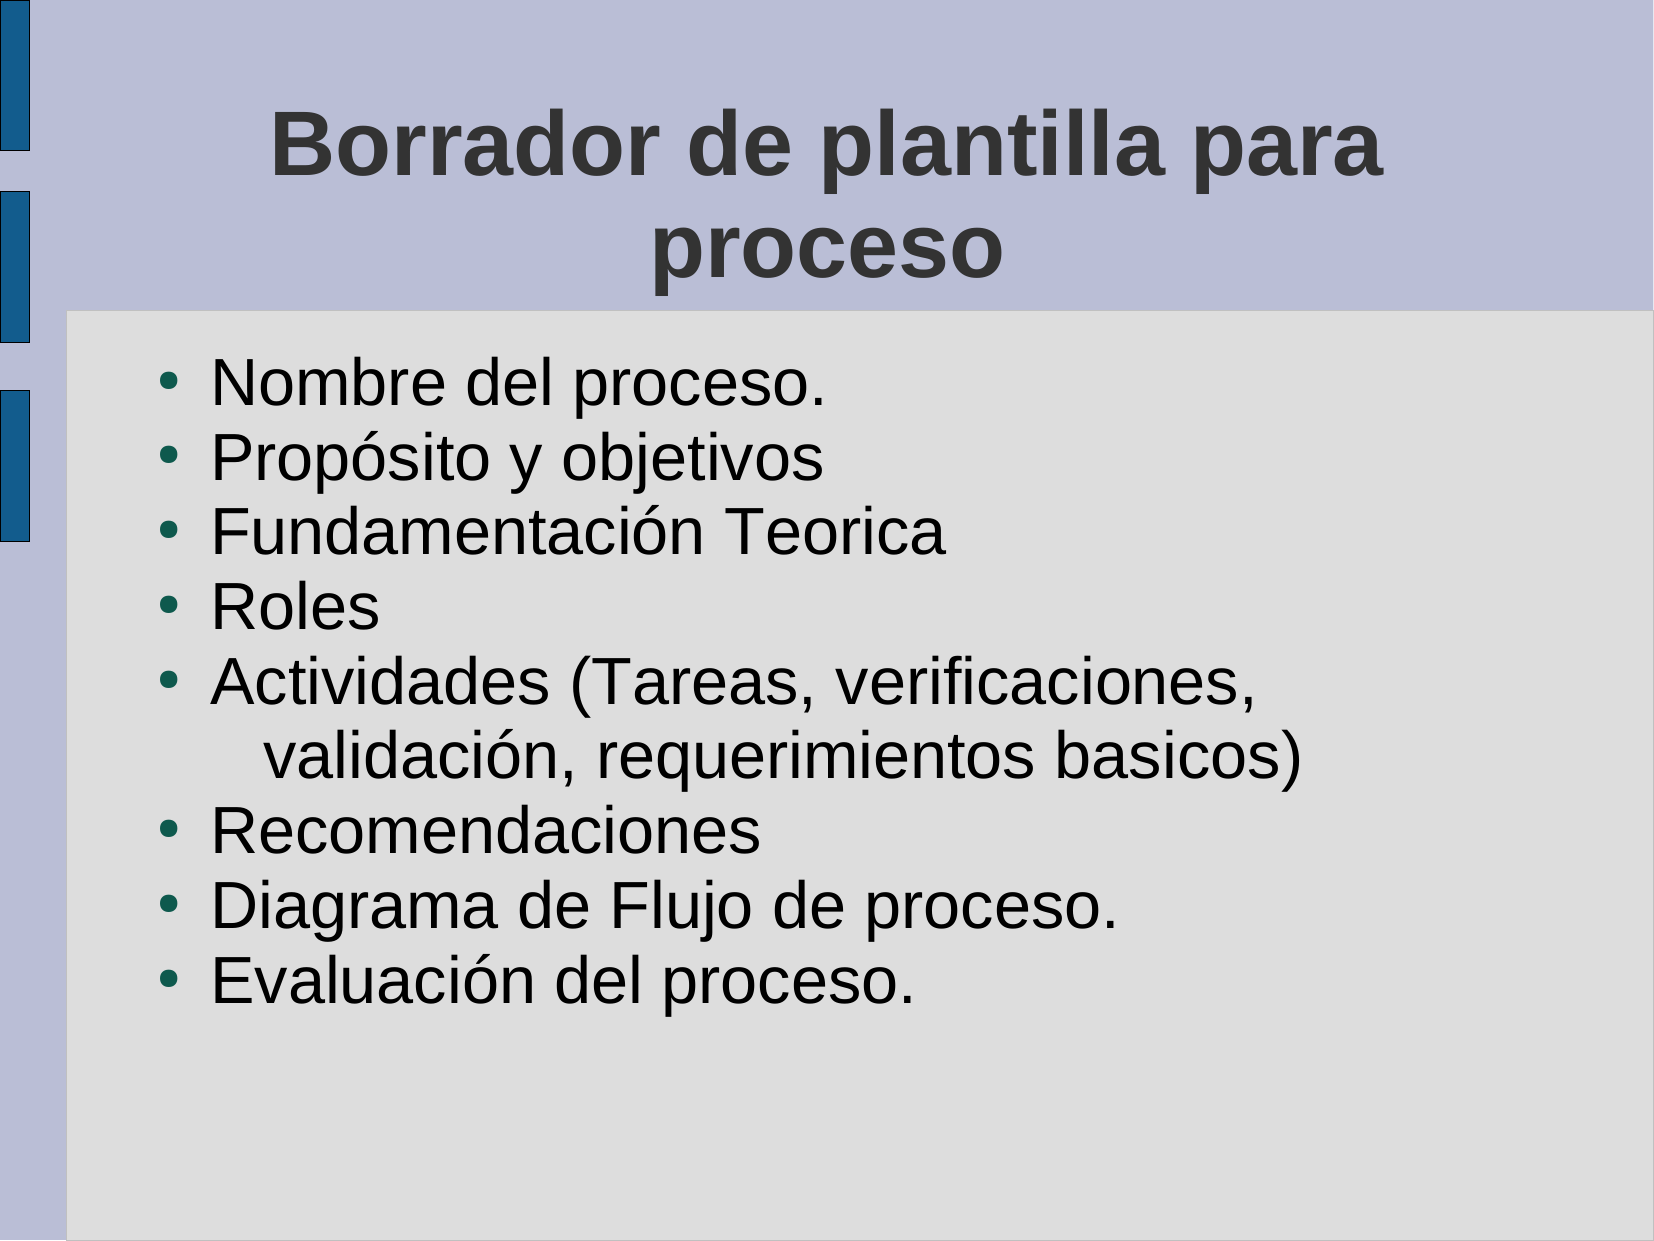

# Borrador de plantilla para proceso
Nombre del proceso.
Propósito y objetivos
Fundamentación Teorica
Roles
Actividades (Tareas, verificaciones, validación, requerimientos basicos)
Recomendaciones
Diagrama de Flujo de proceso.
Evaluación del proceso.